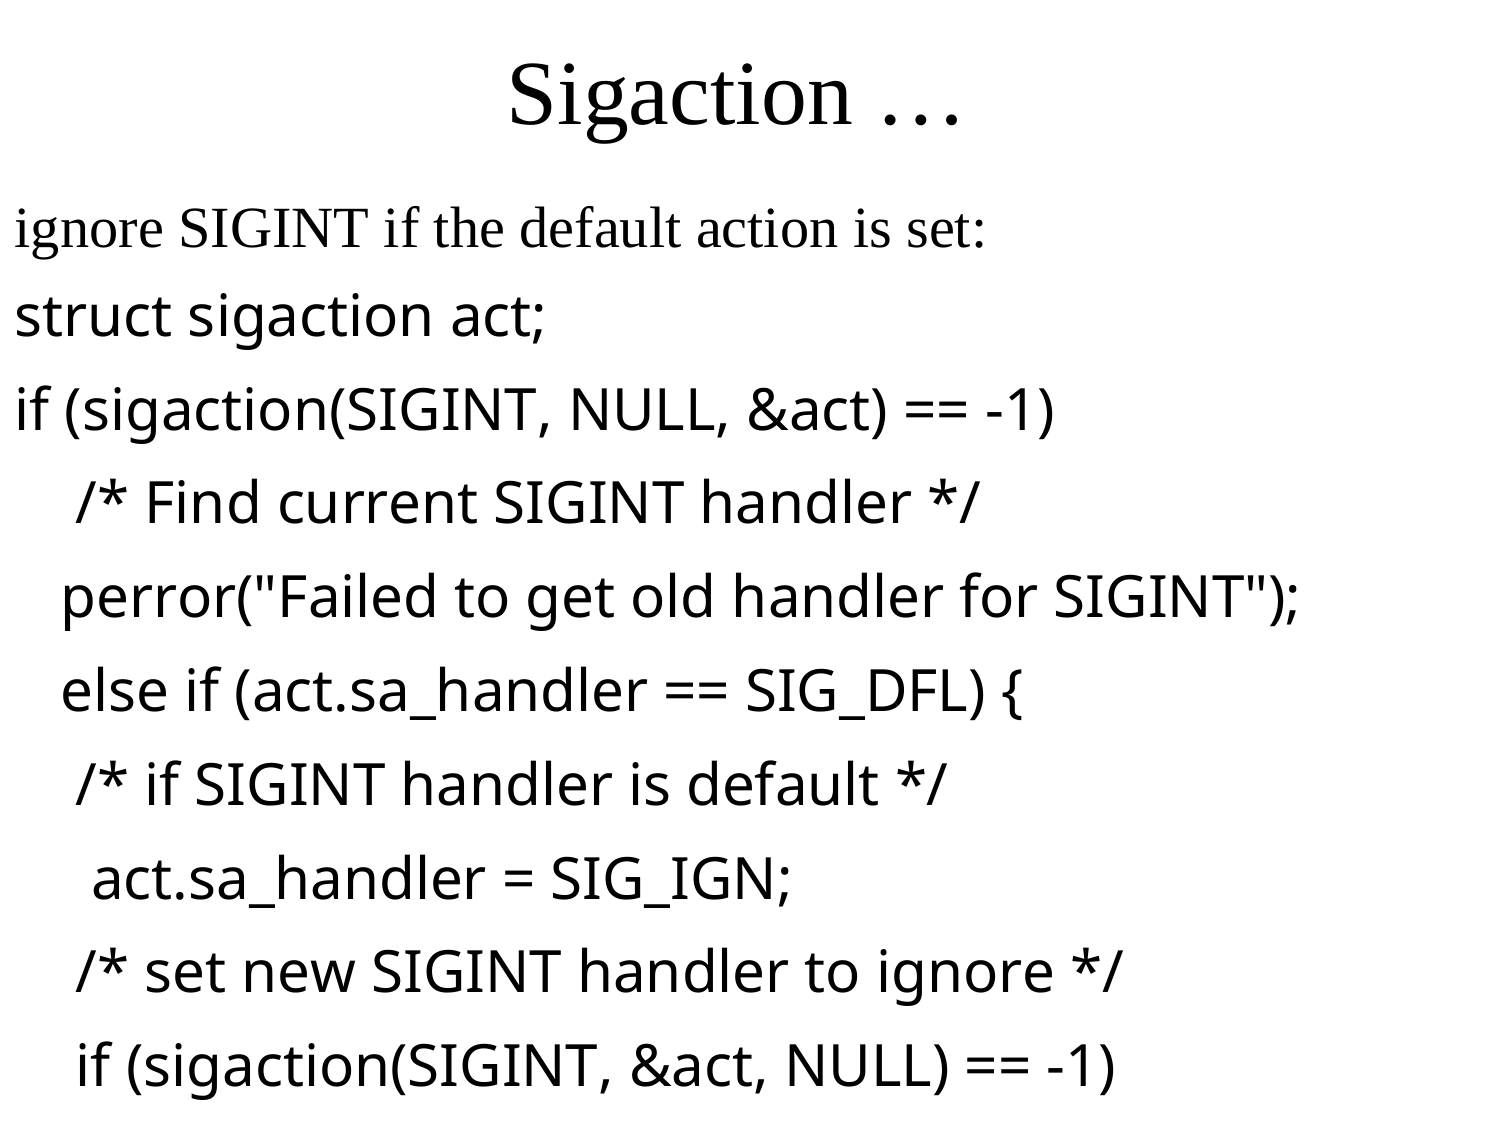

# Sigaction …
ignore SIGINT if the default action is set:
struct sigaction act;
if (sigaction(SIGINT, NULL, &act) == -1)
 /* Find current SIGINT handler */
 perror("Failed to get old handler for SIGINT");
 else if (act.sa_handler == SIG_DFL) {
 /* if SIGINT handler is default */
 act.sa_handler = SIG_IGN;
 /* set new SIGINT handler to ignore */
 if (sigaction(SIGINT, &act, NULL) == -1)
 perror("Failed to ignore SIGINT"); }